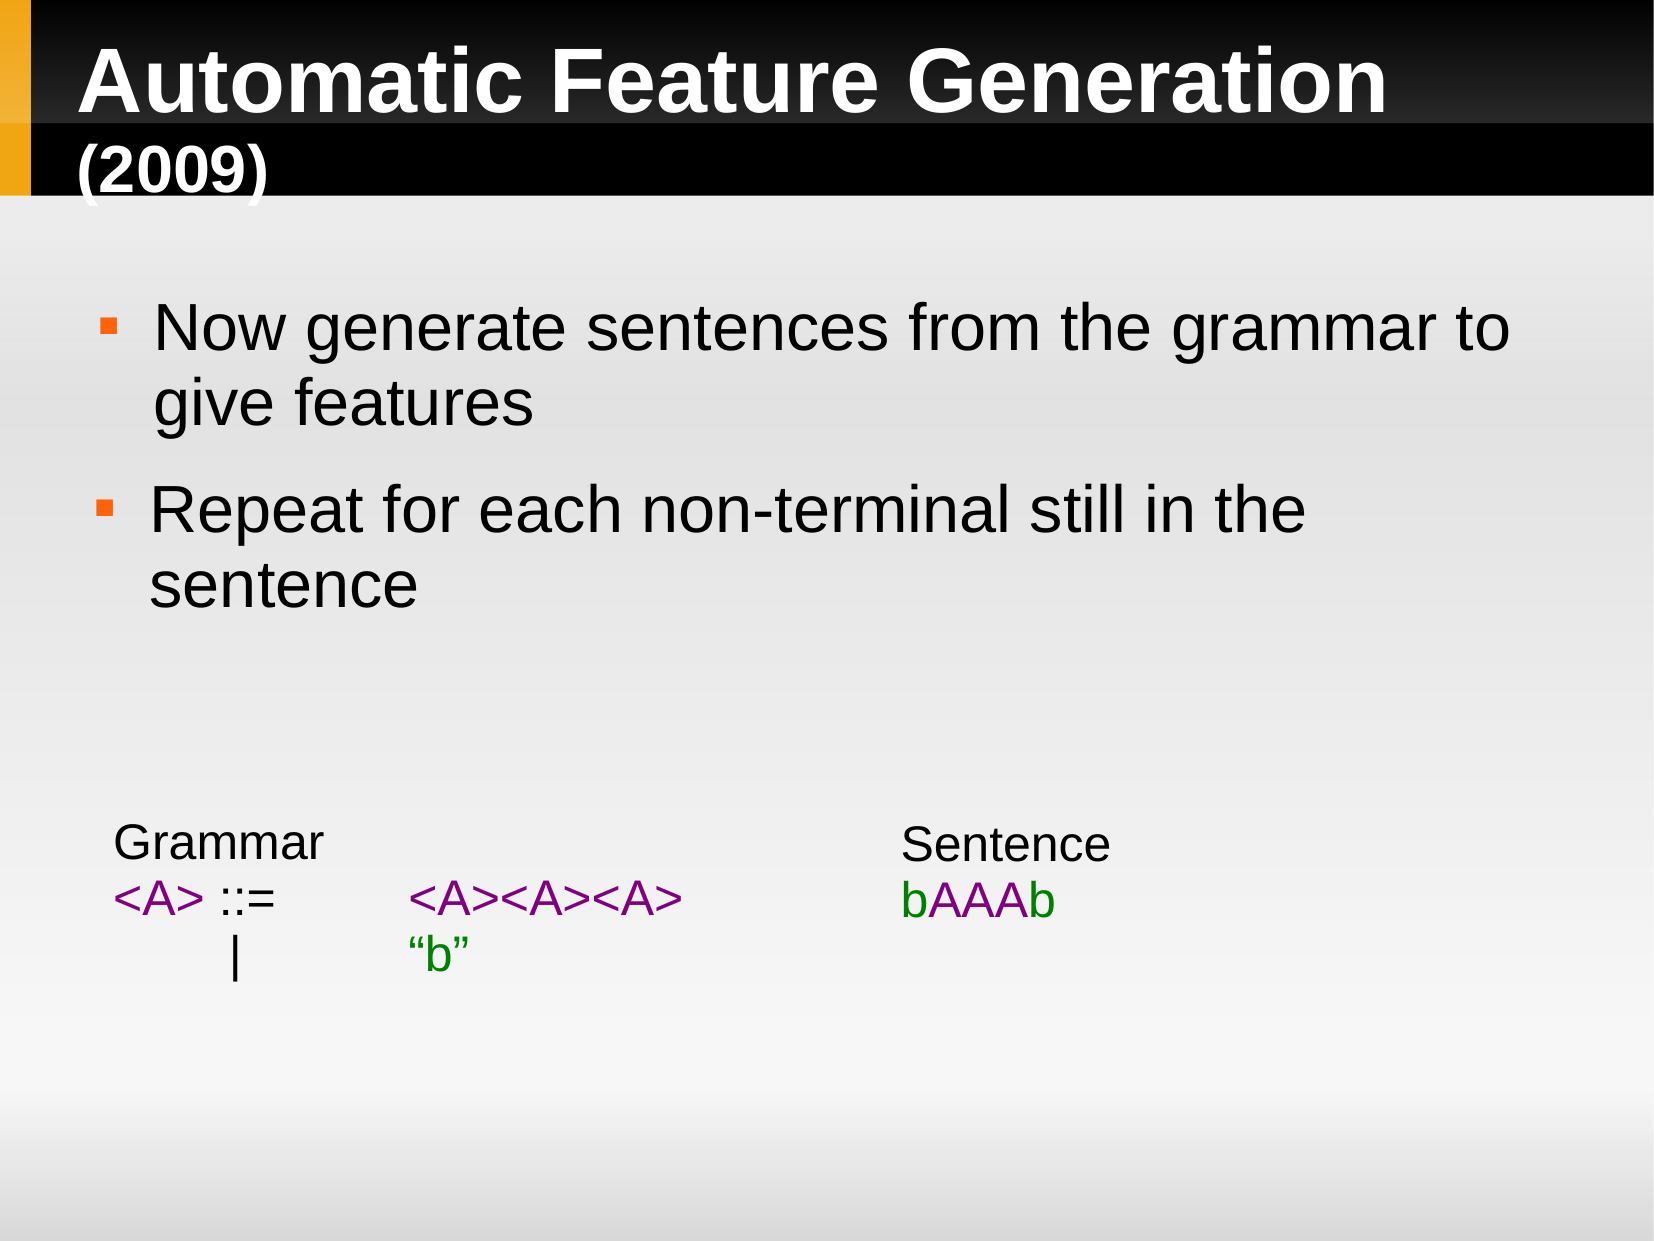

Automatic Feature Generation (2009)
Now generate sentences from the grammar to give features
# Repeat for each non-terminal still in the sentence
Grammar
<A> ::= 		<A><A><A>
	 | 			“b”
Sentence
bAAAb